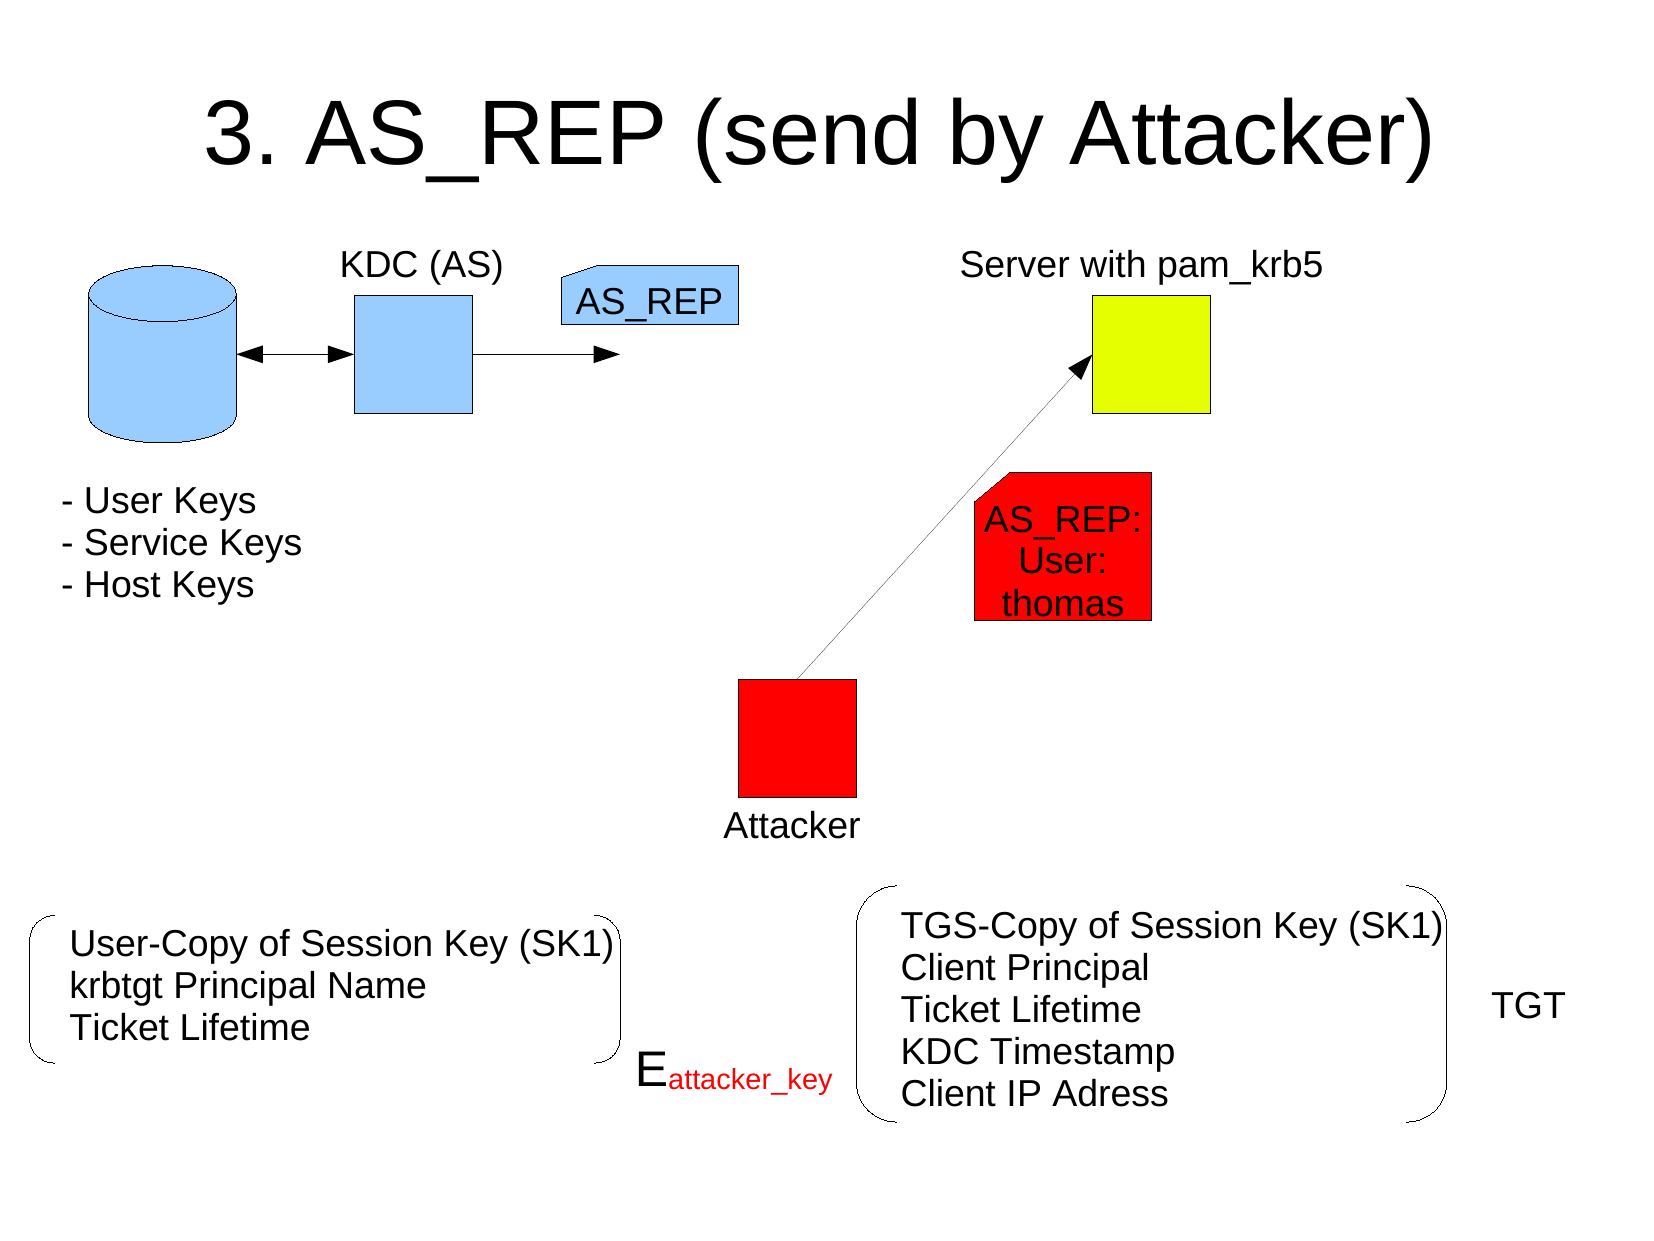

# 3. AS_REP (send by Attacker)
KDC (AS)
Server with pam_krb5
AS_REP
- User Keys
- Service Keys
- Host Keys
AS_REP:
User:
thomas
Attacker
TGS-Copy of Session Key (SK1)
Client Principal
Ticket Lifetime
KDC Timestamp
Client IP Adress
User-Copy of Session Key (SK1)
krbtgt Principal Name
Ticket Lifetime
TGT
Eattacker_key